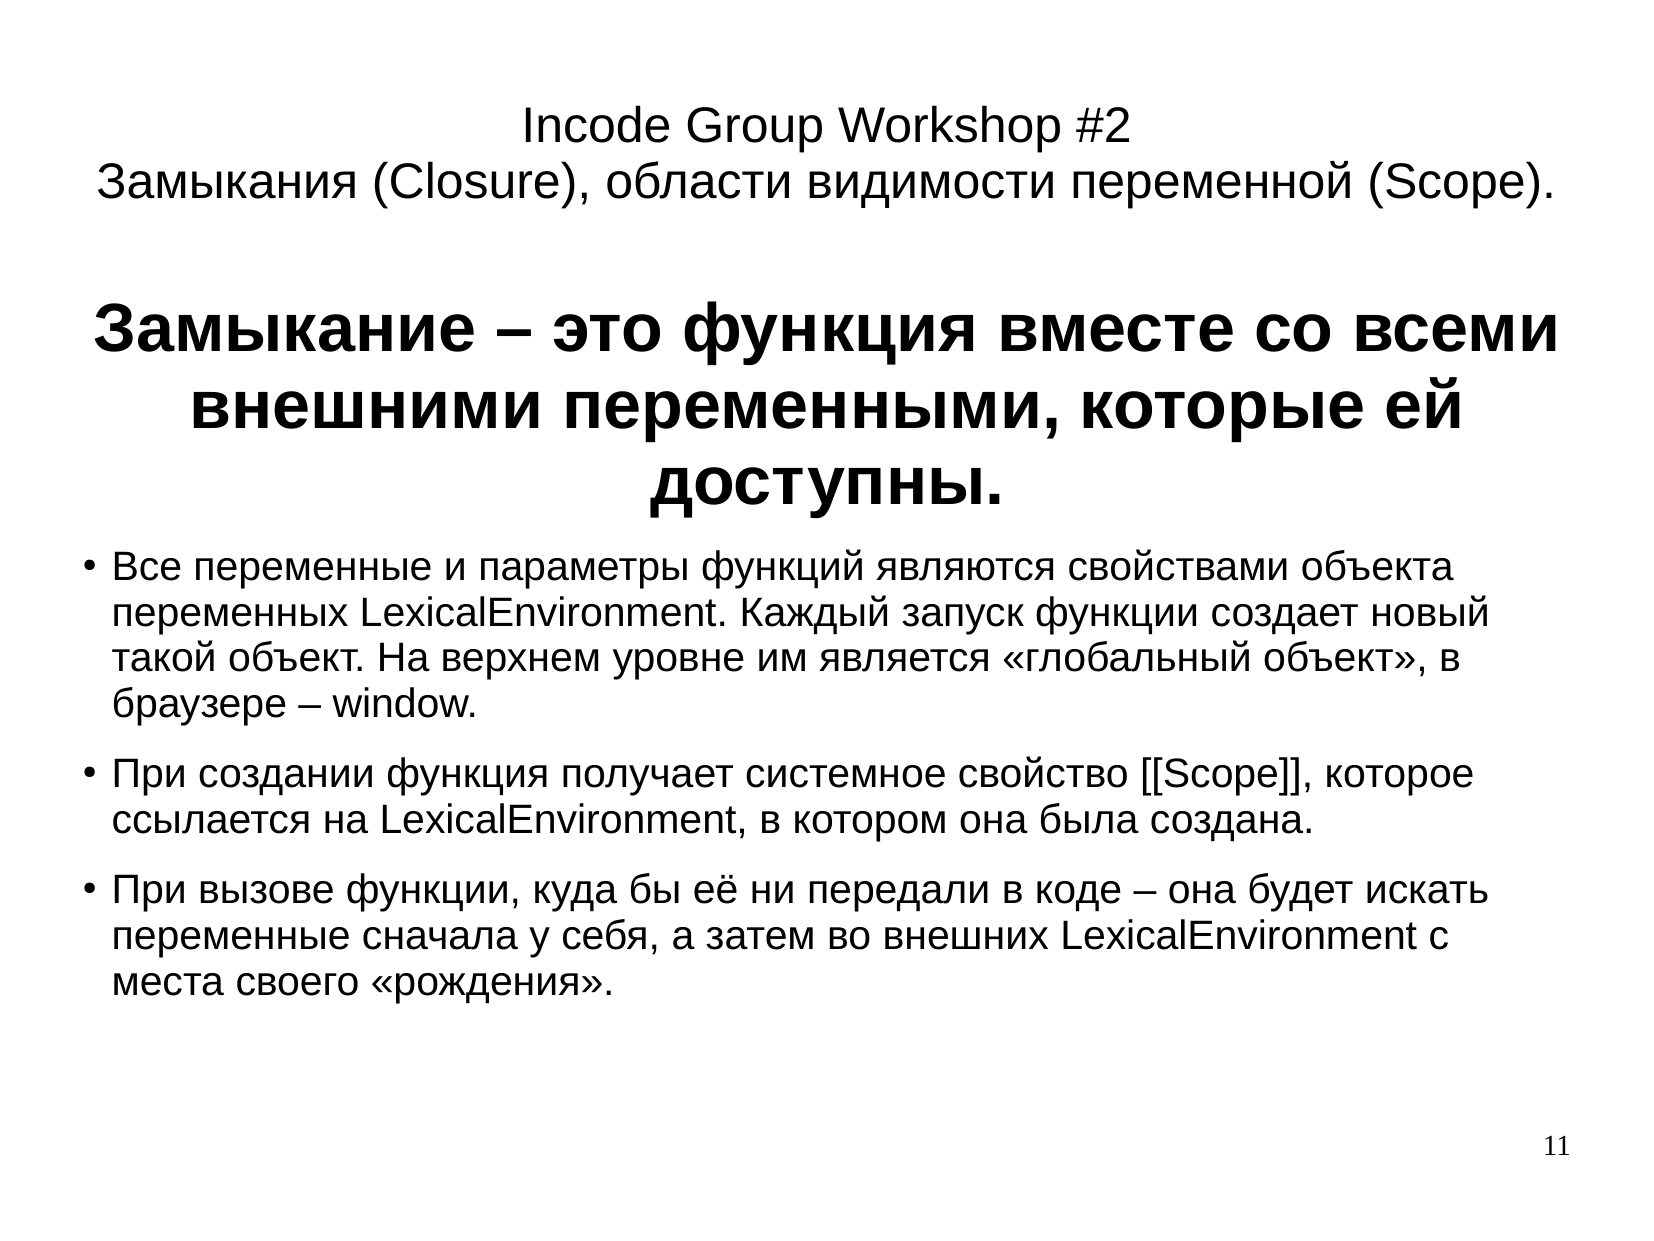

# Incode Group Workshop #2 Замыкания (Closure), области видимости переменной (Scope).
Замыкание – это функция вместе со всеми внешними переменными, которые ей доступны.
Все переменные и параметры функций являются свойствами объекта переменных LexicalEnvironment. Каждый запуск функции создает новый такой объект. На верхнем уровне им является «глобальный объект», в браузере – window.
При создании функция получает системное свойство [[Scope]], которое ссылается на LexicalEnvironment, в котором она была создана.
При вызове функции, куда бы её ни передали в коде – она будет искать переменные сначала у себя, а затем во внешних LexicalEnvironment с места своего «рождения».
11